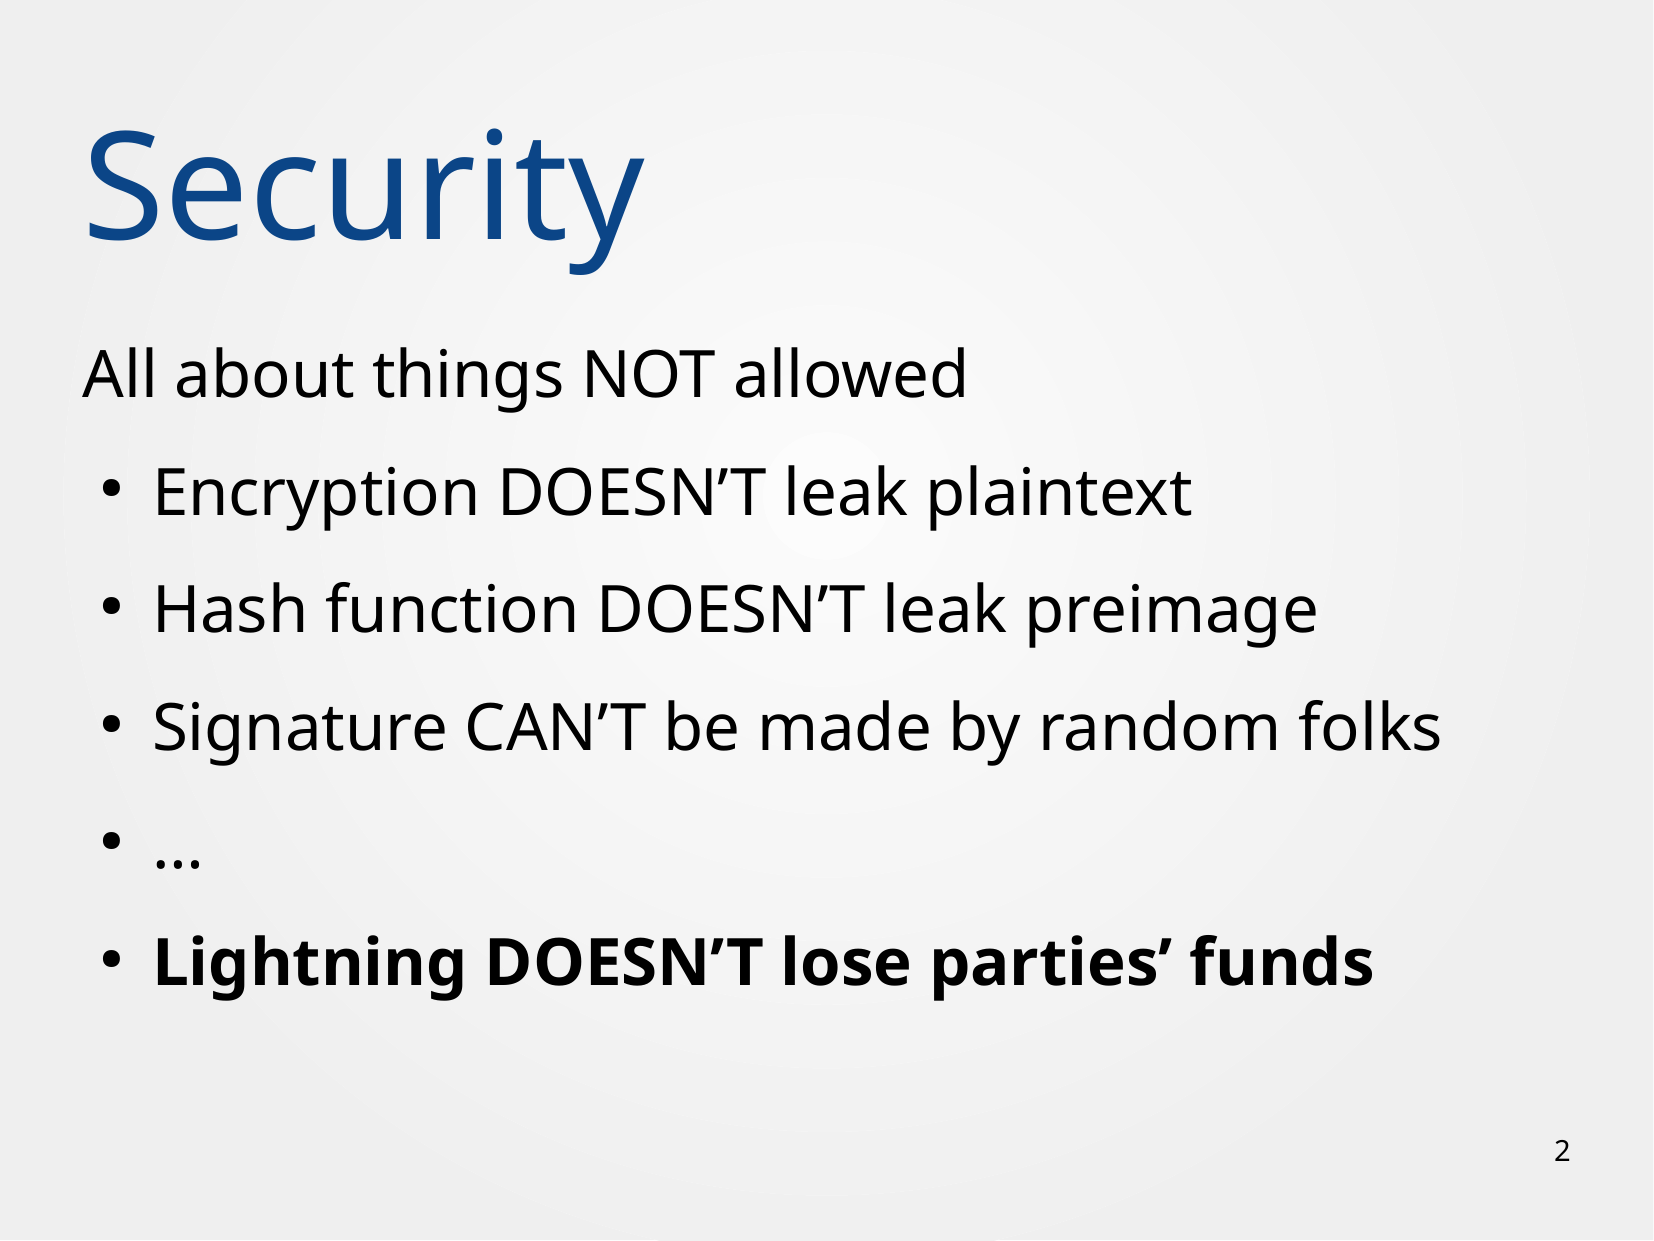

# Security
All about things NOT allowed
Encryption DOESN’T leak plaintext
Hash function DOESN’T leak preimage
Signature CAN’T be made by random folks
…
Lightning DOESN’T lose parties’ funds
2